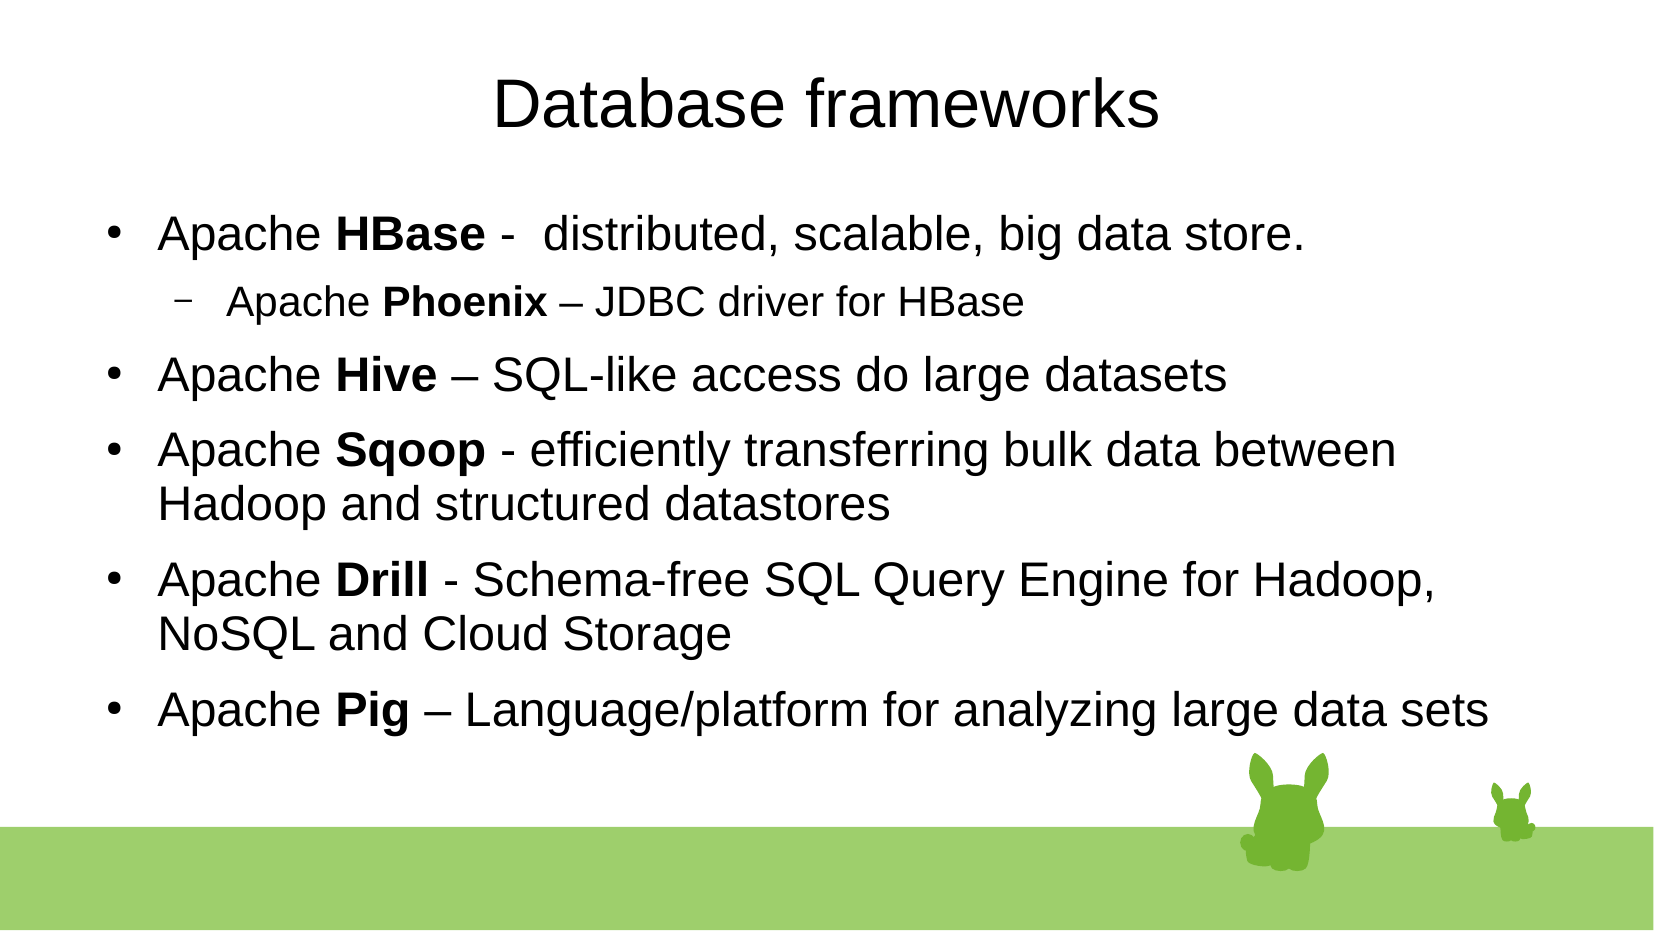

# Database frameworks
Apache HBase - distributed, scalable, big data store.
Apache Phoenix – JDBC driver for HBase
Apache Hive – SQL-like access do large datasets
Apache Sqoop - efficiently transferring bulk data between Hadoop and structured datastores
Apache Drill - Schema-free SQL Query Engine for Hadoop, NoSQL and Cloud Storage
Apache Pig – Language/platform for analyzing large data sets